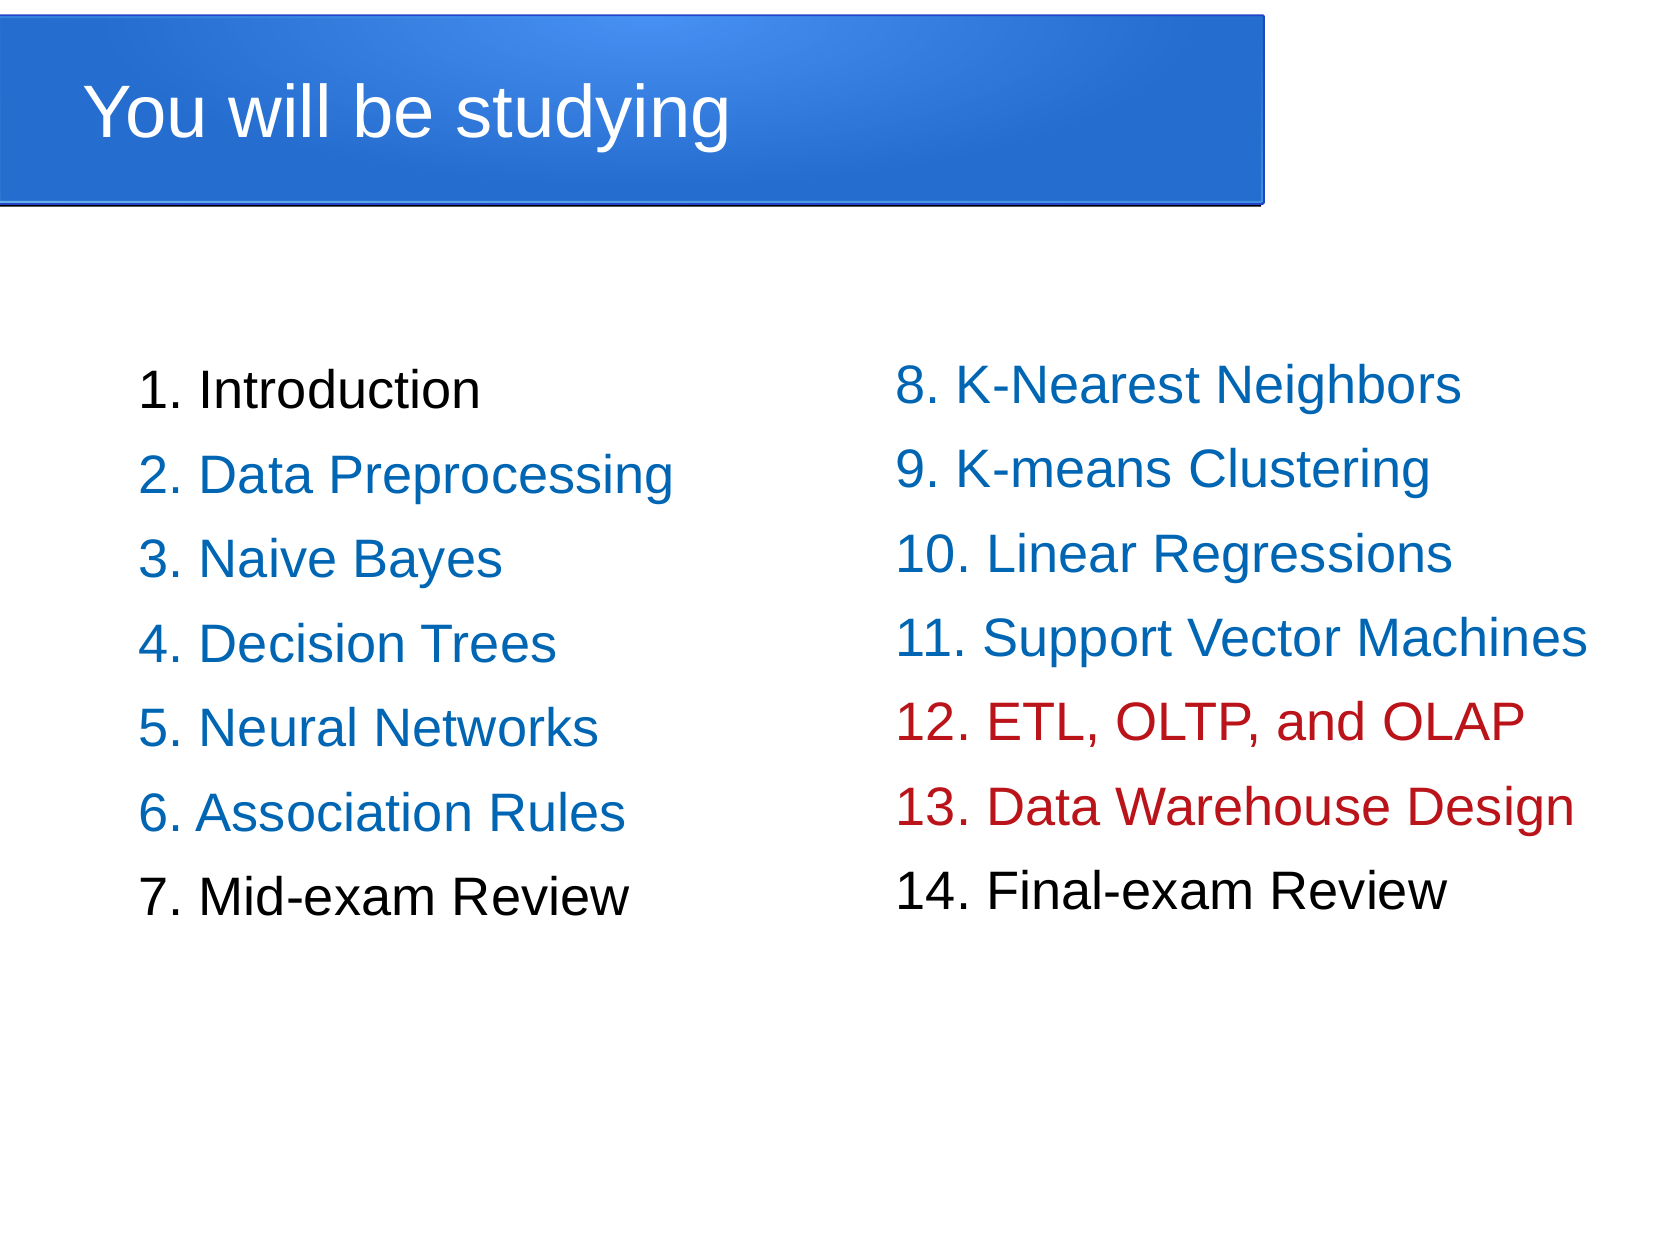

# You will be studying
8. K-Nearest Neighbors
9. K-means Clustering
10. Linear Regressions
11. Support Vector Machines
12. ETL, OLTP, and OLAP
13. Data Warehouse Design
14. Final-exam Review
1. Introduction
2. Data Preprocessing
3. Naive Bayes
4. Decision Trees
5. Neural Networks
6. Association Rules
7. Mid-exam Review